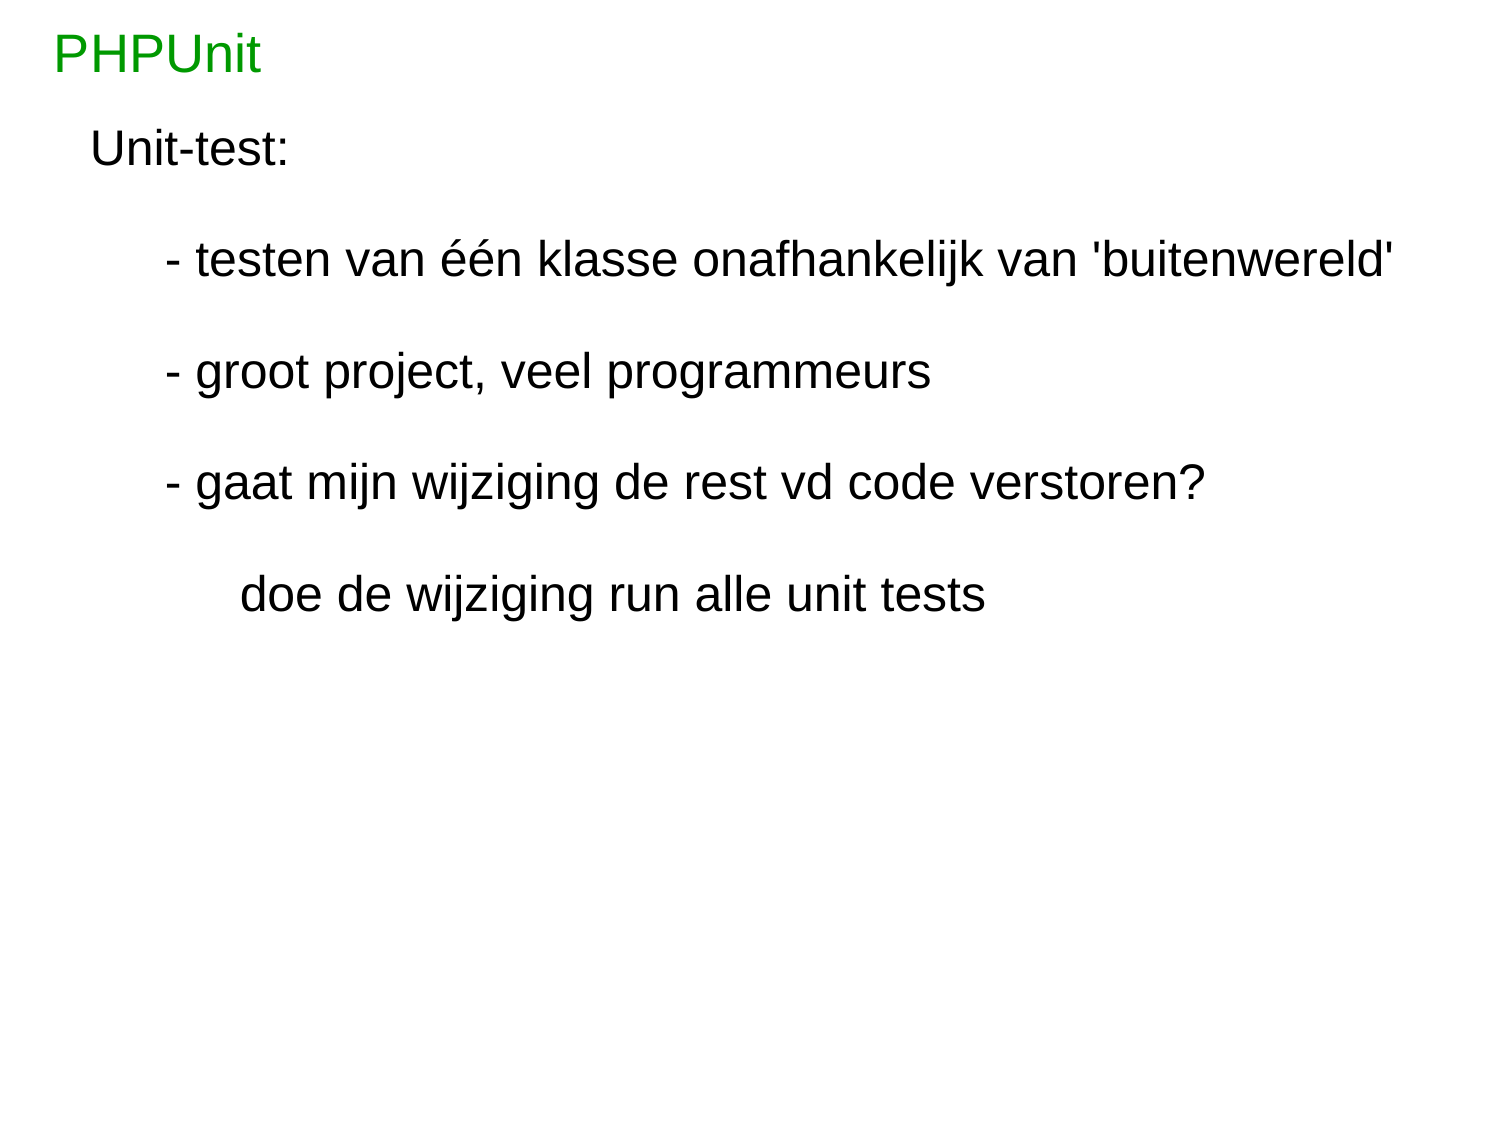

PHPUnit
Unit-test:
	- testen van één klasse onafhankelijk van 'buitenwereld'
	- groot project, veel programmeurs
	- gaat mijn wijziging de rest vd code verstoren?
		doe de wijziging run alle unit tests